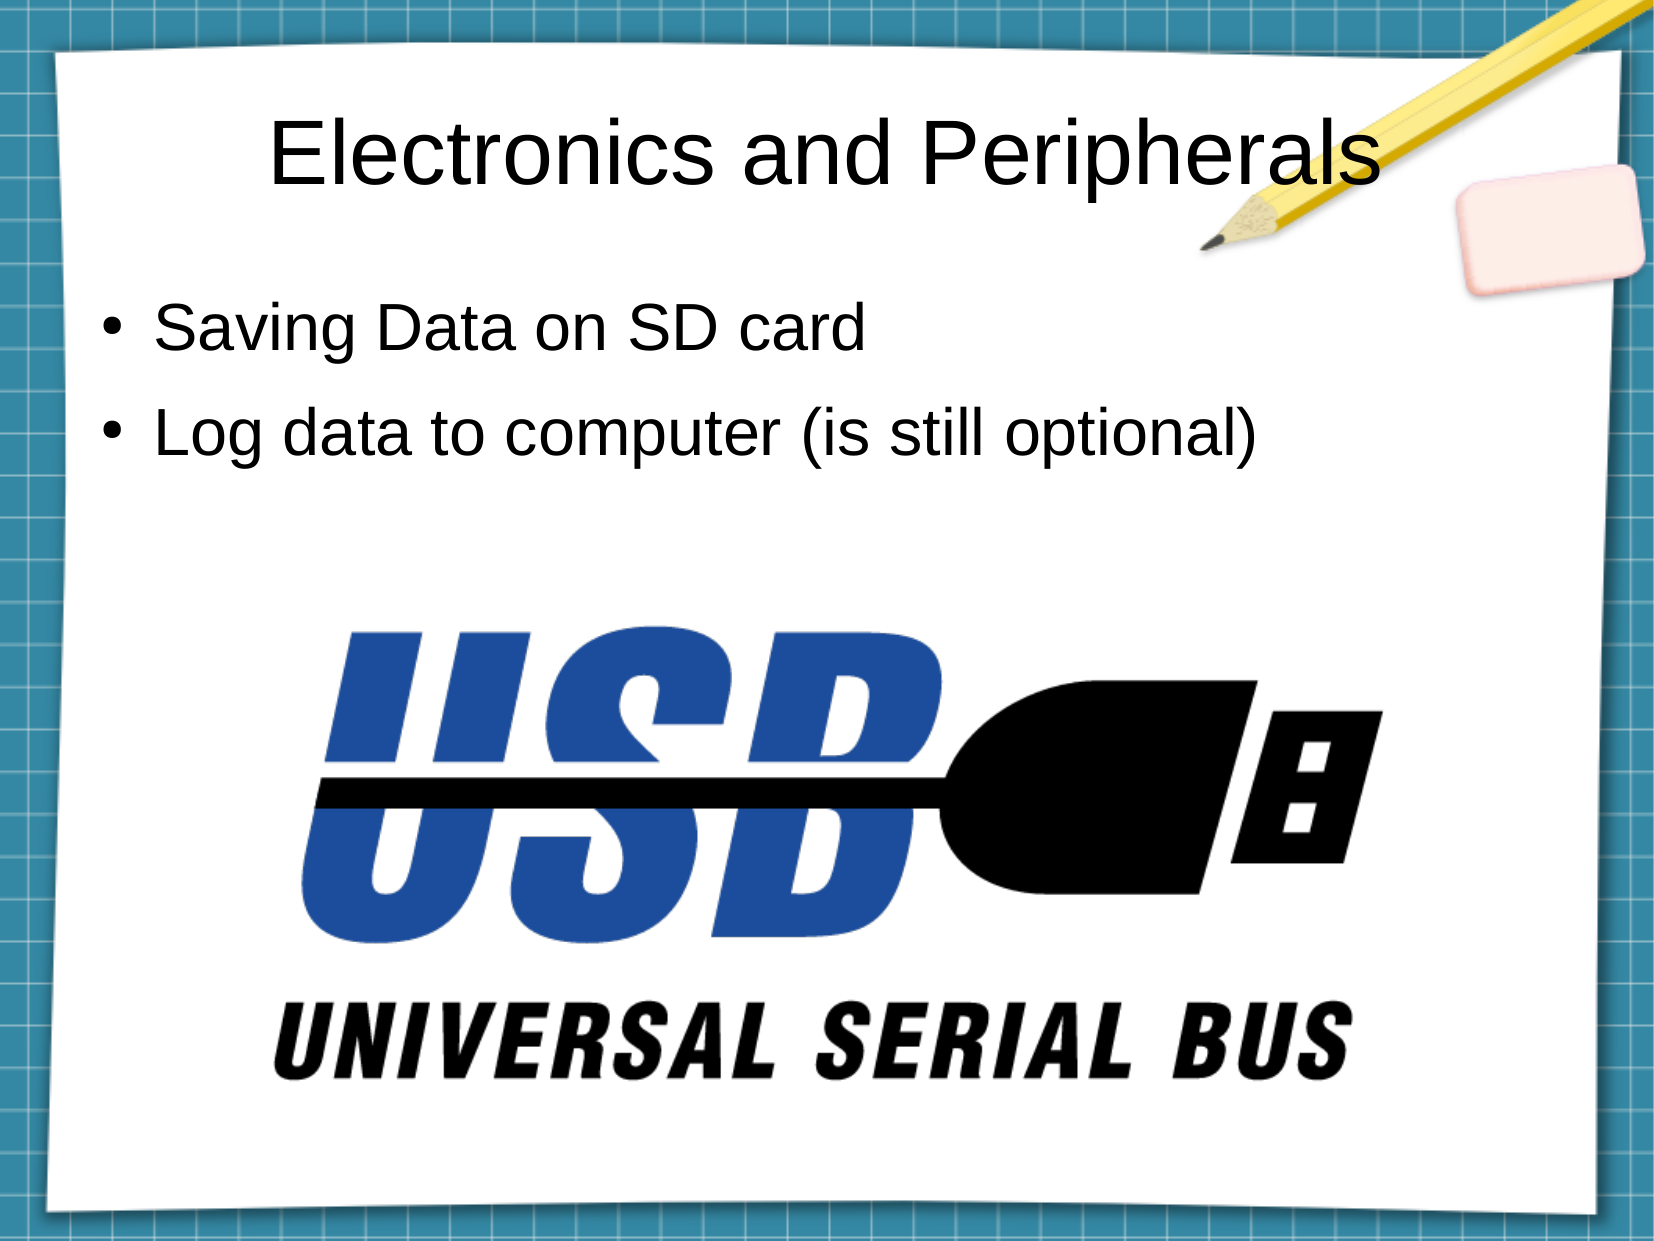

# Electronics and Peripherals
Saving Data on SD card
Log data to computer (is still optional)